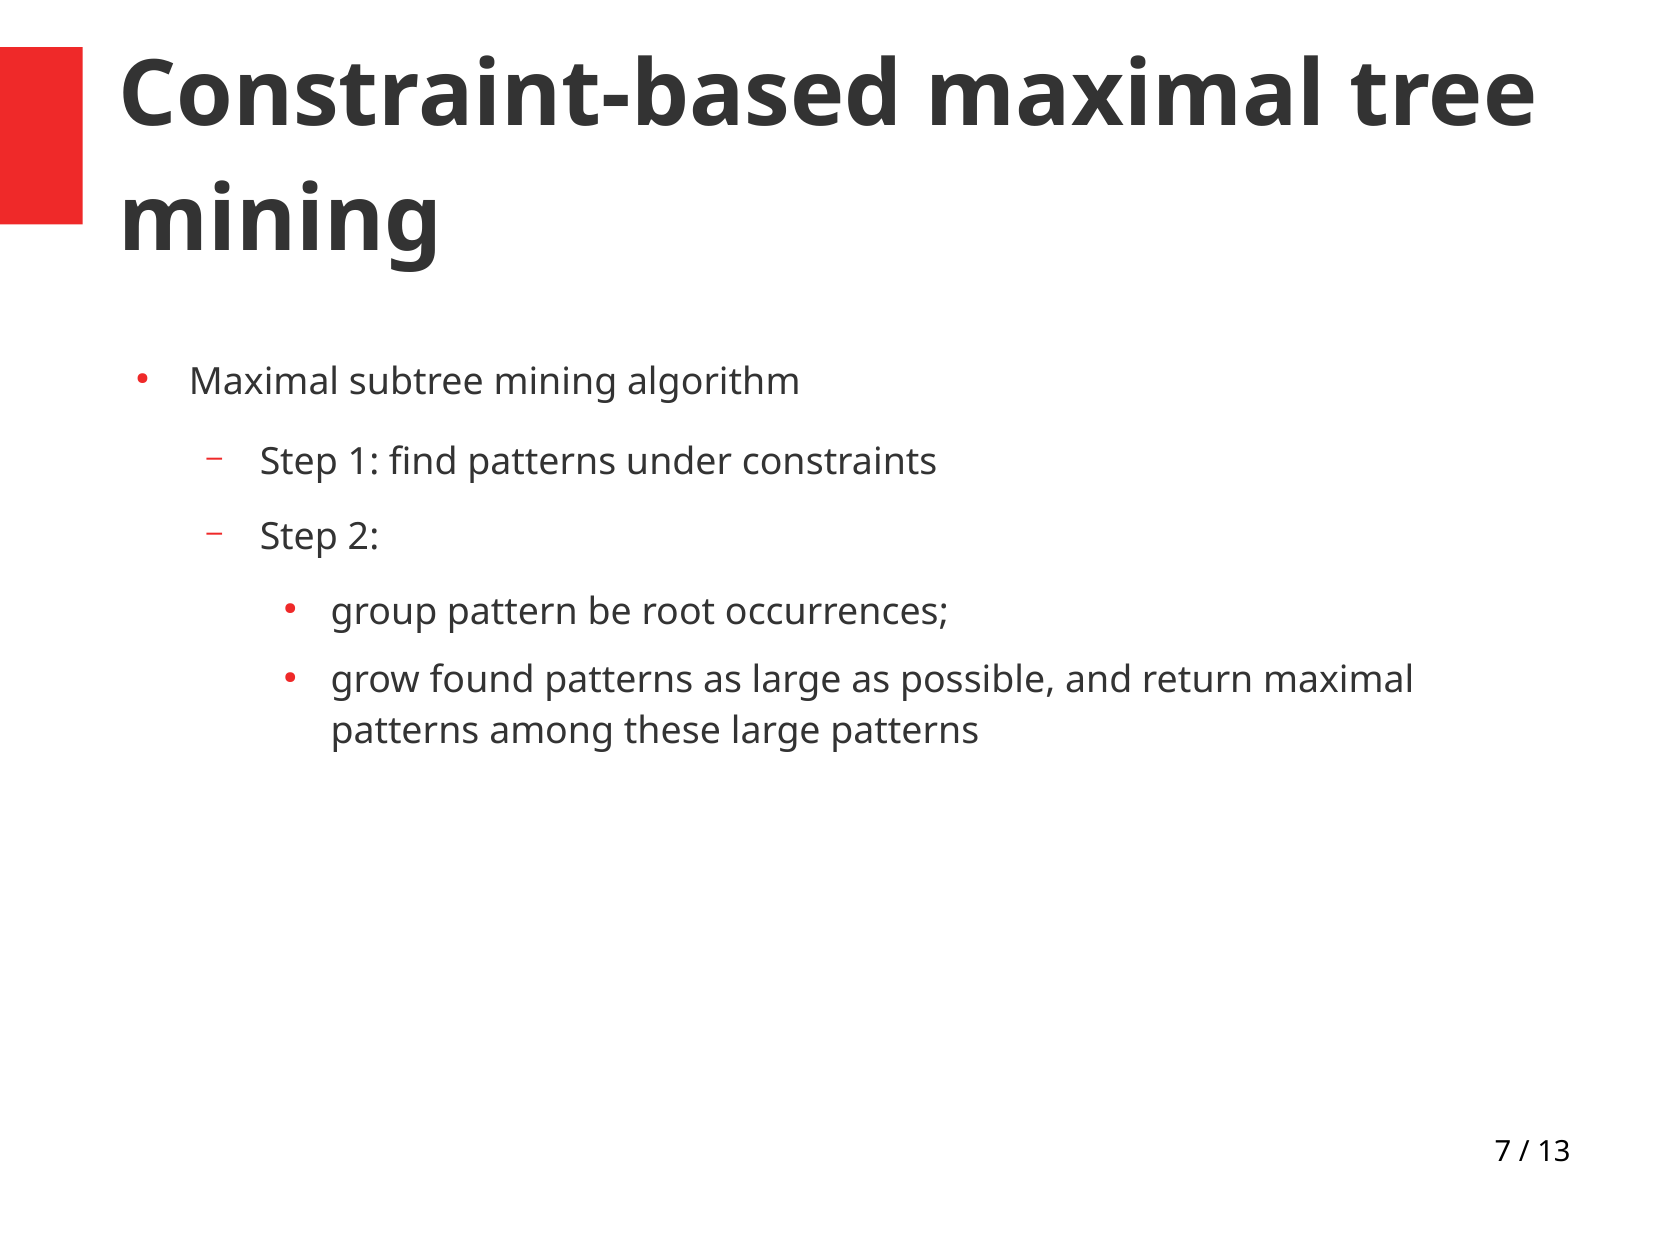

# Constraint-based maximal tree mining
Maximal subtree mining algorithm
Step 1: find patterns under constraints
Step 2:
group pattern be root occurrences;
grow found patterns as large as possible, and return maximal patterns among these large patterns
7